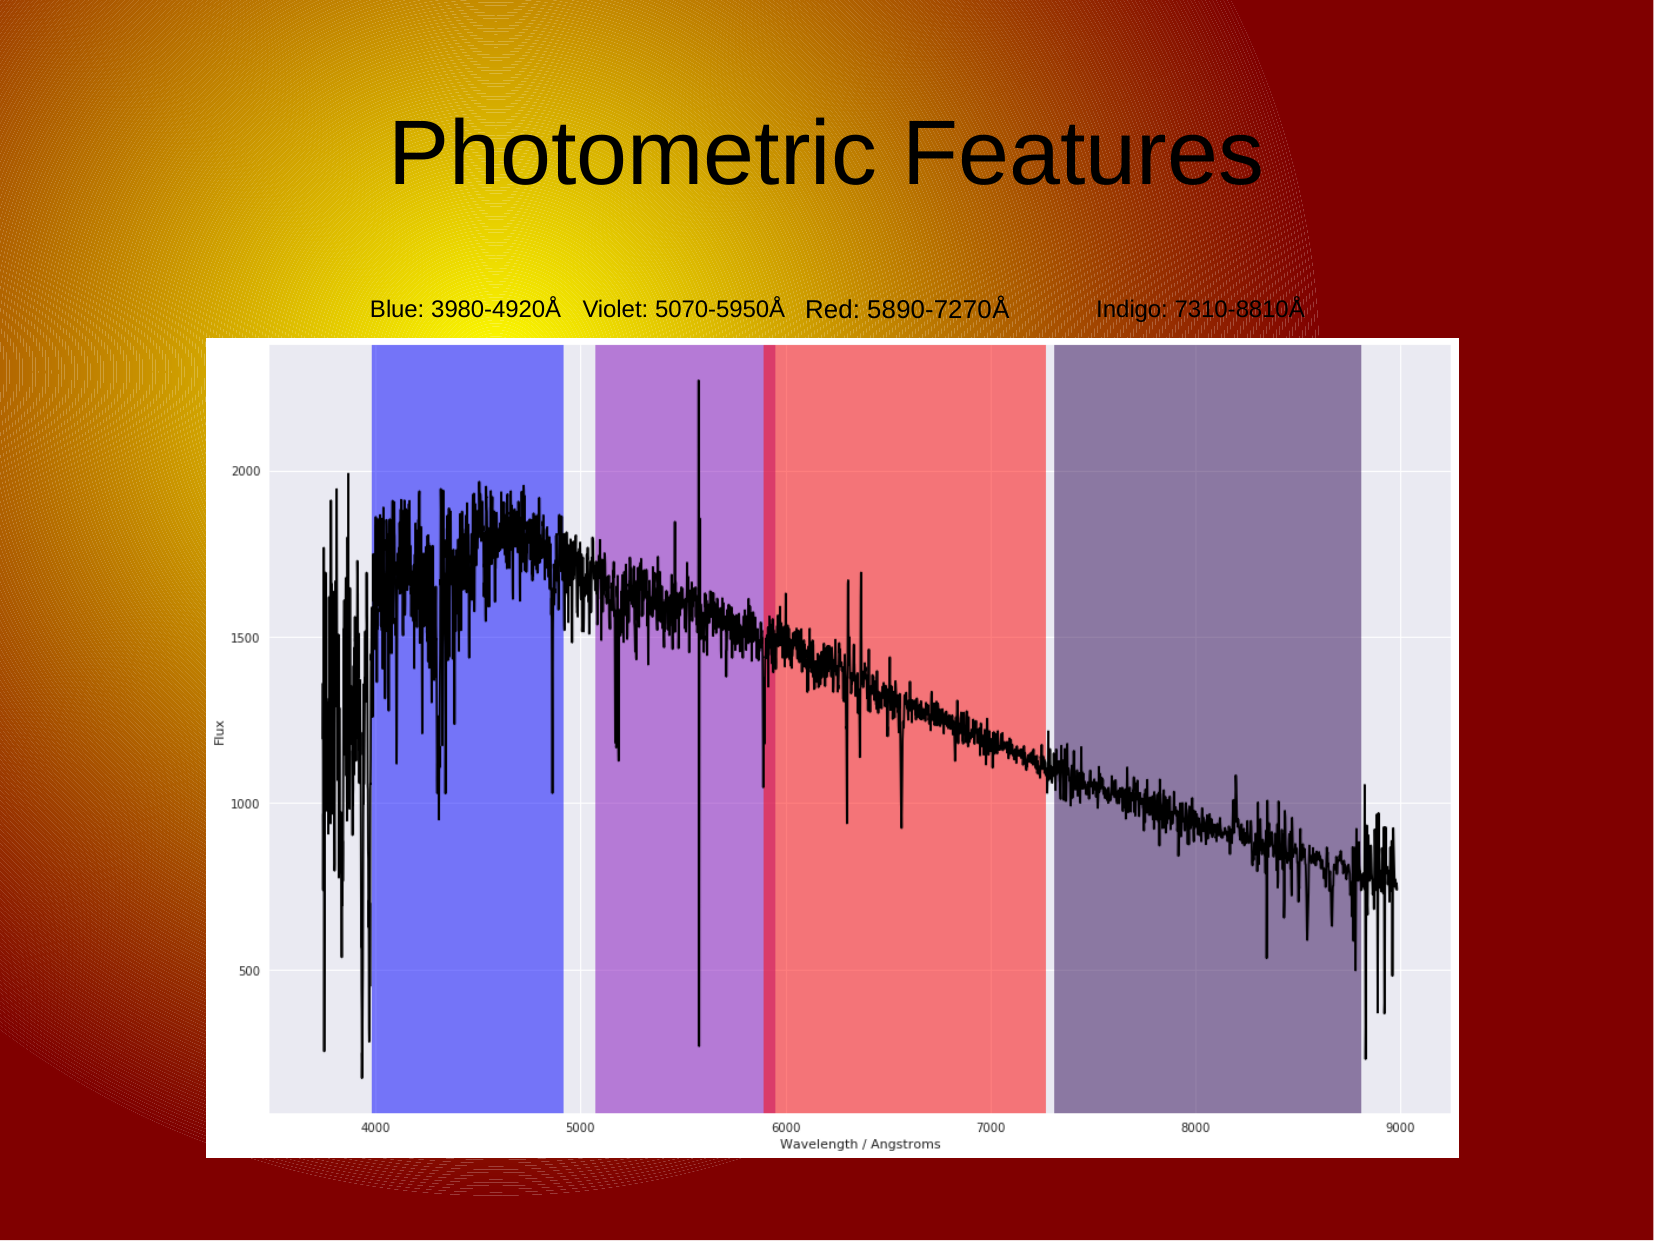

# Photometric Features
Blue: 3980-4920Å
Violet: 5070-5950Å
Red: 5890-7270Å
Indigo: 7310-8810Å